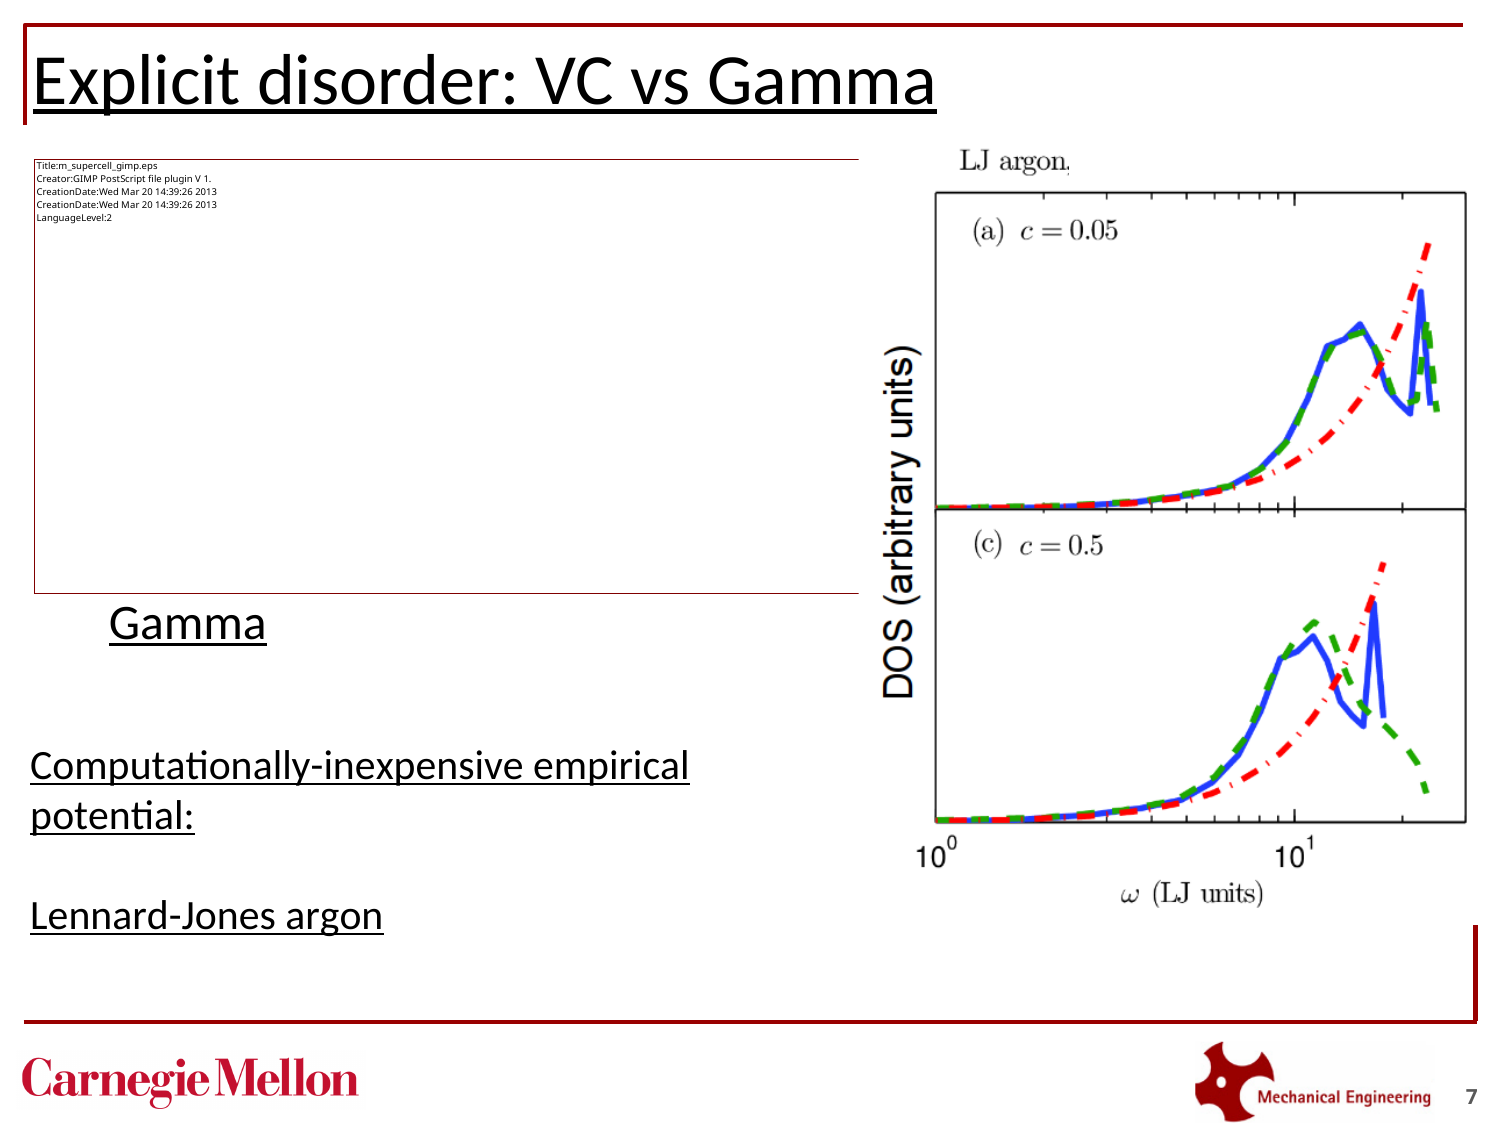

# Explicit disorder: VC vs Gamma
DOS (arbitrary units)
Gamma
Computationally-inexpensive empirical potential:
Lennard-Jones argon